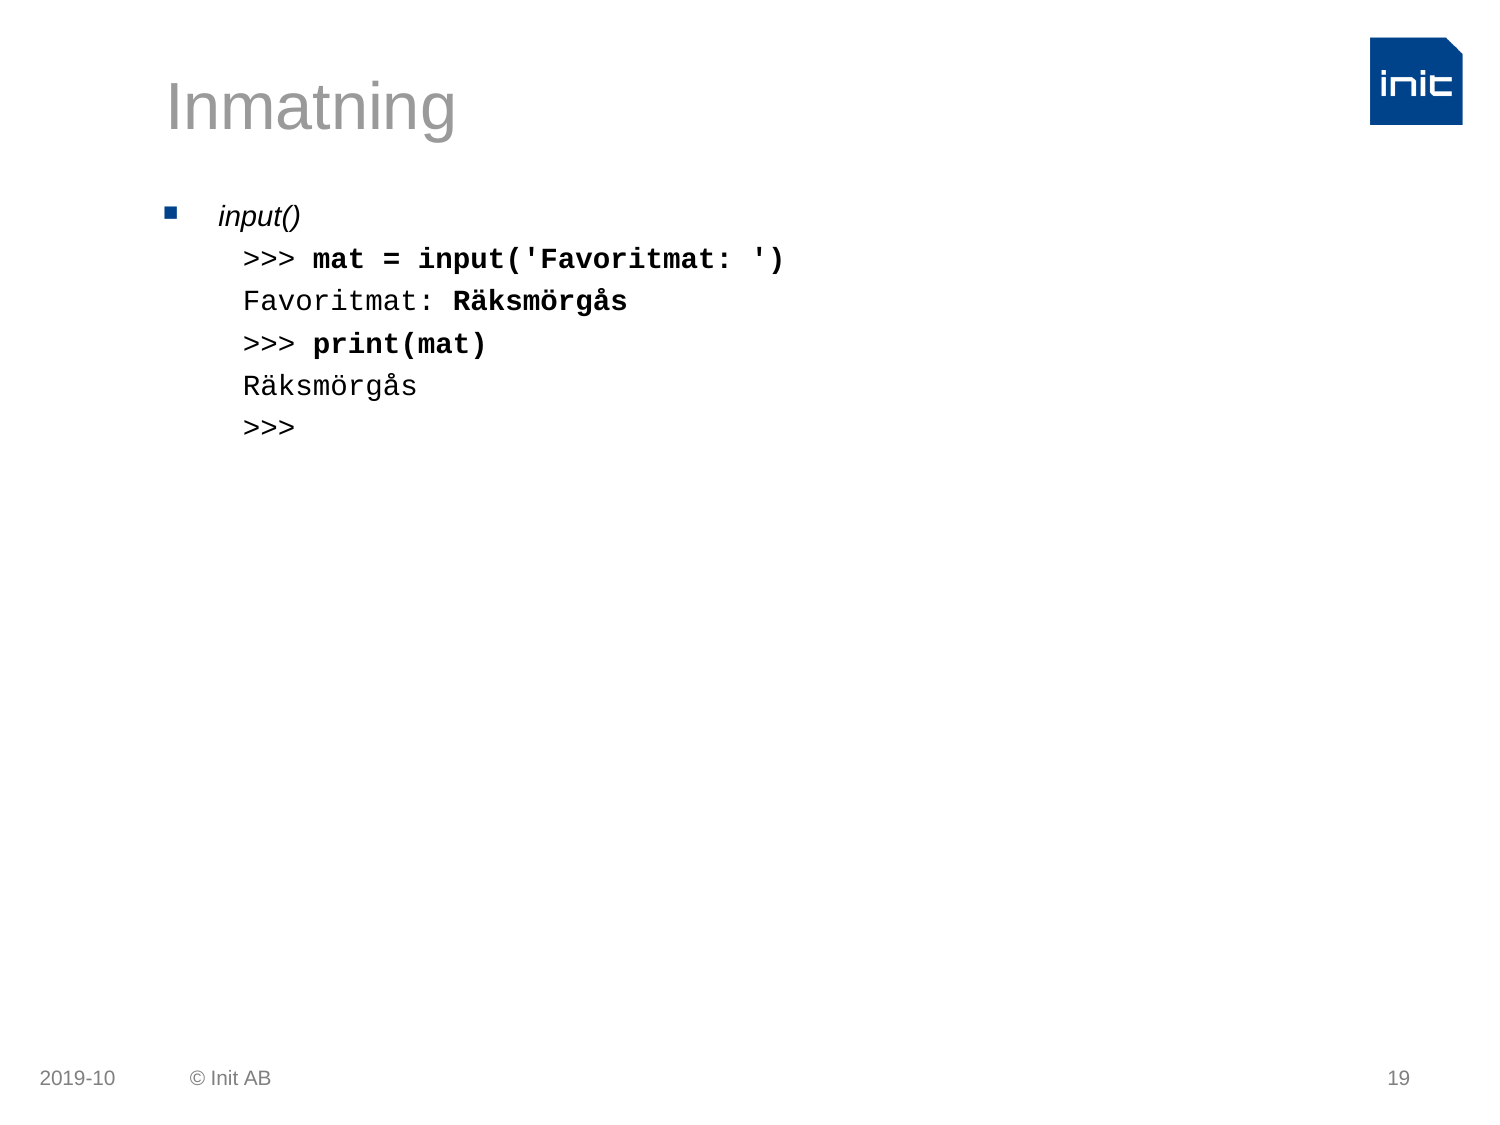

Inmatning
input()
>>> mat = input('Favoritmat: ')
Favoritmat: Räksmörgås
>>> print(mat)
Räksmörgås
>>>
2019-10
© Init AB